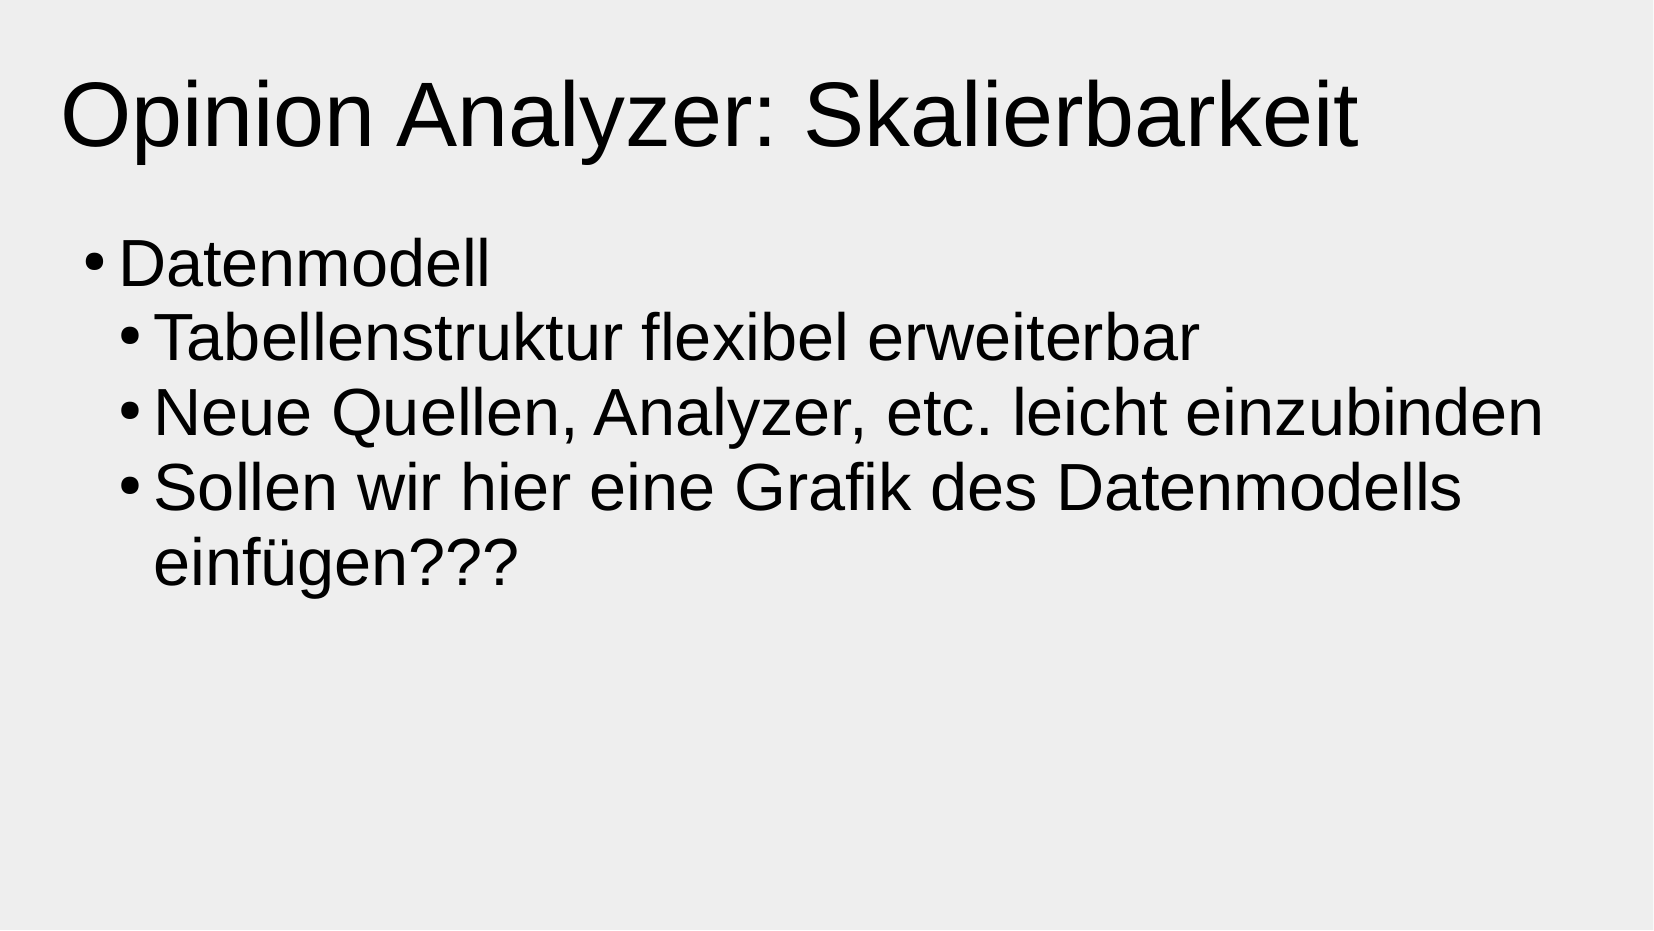

# Opinion Analyzer: Skalierbarkeit
Datenmodell
Tabellenstruktur flexibel erweiterbar
Neue Quellen, Analyzer, etc. leicht einzubinden
Sollen wir hier eine Grafik des Datenmodells einfügen???